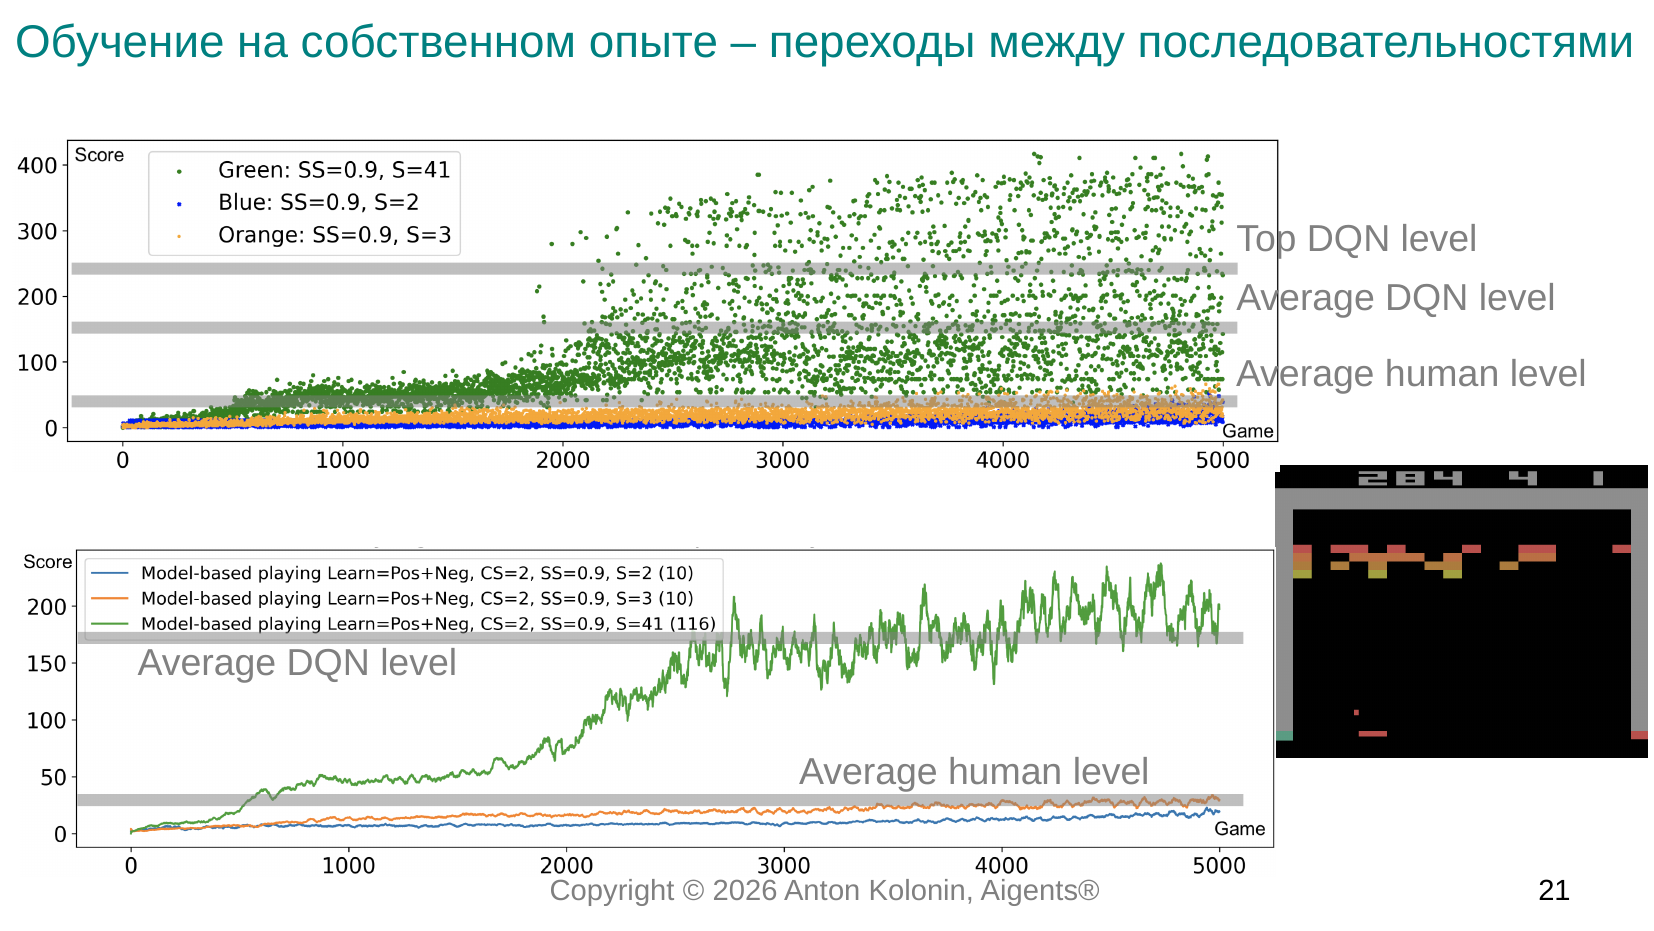

Обучение на собственном опыте – переходы между последовательностями
Top DQN level
Average DQN level
Average human level
Average DQN level
Average human level
Copyright © 2026 Anton Kolonin, Aigents®
21